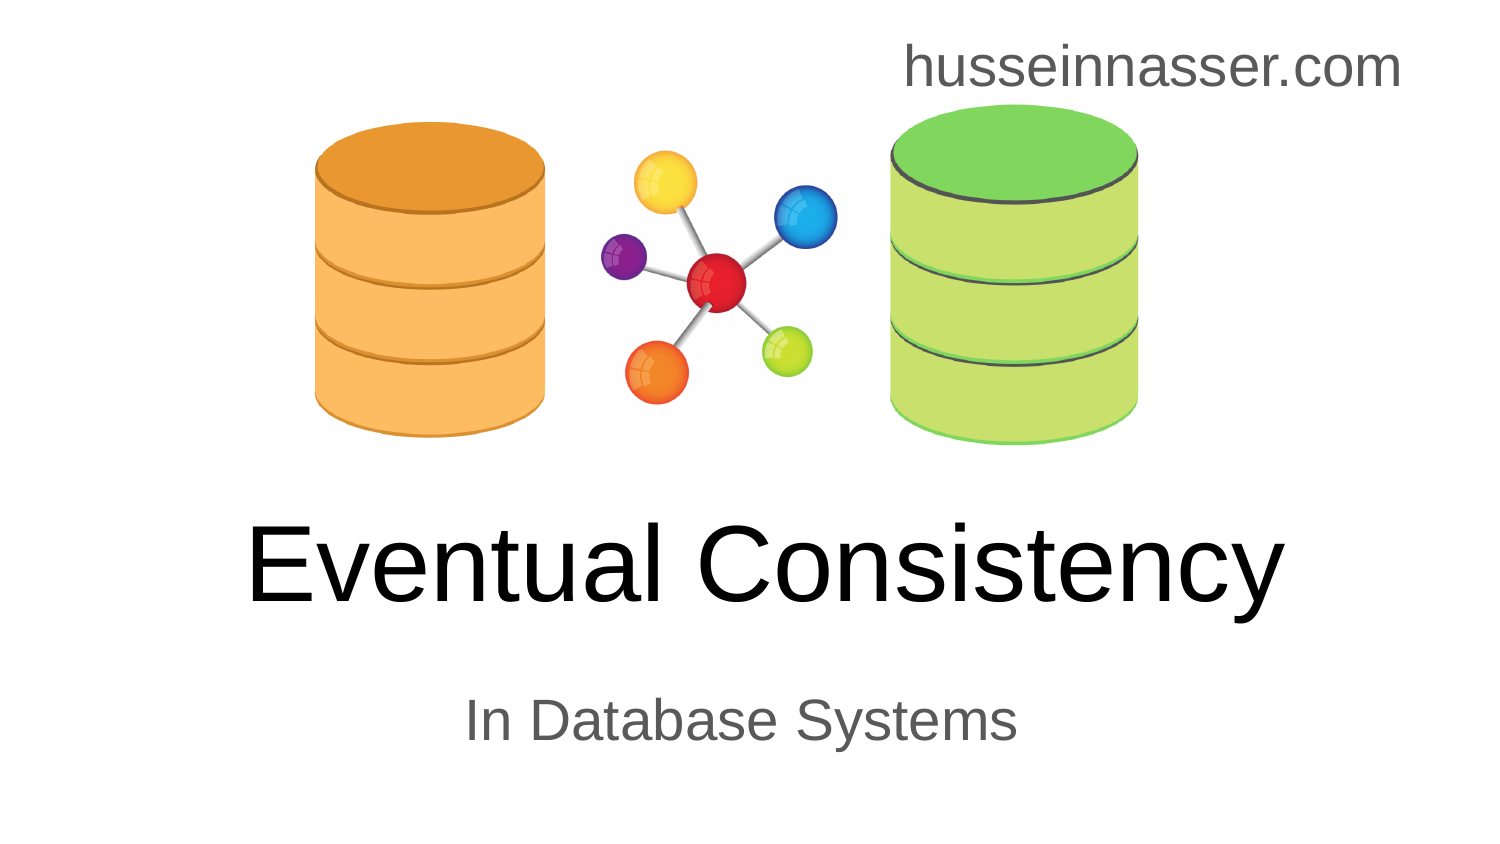

husseinnasser.com
# Eventual Consistency
In Database Systems